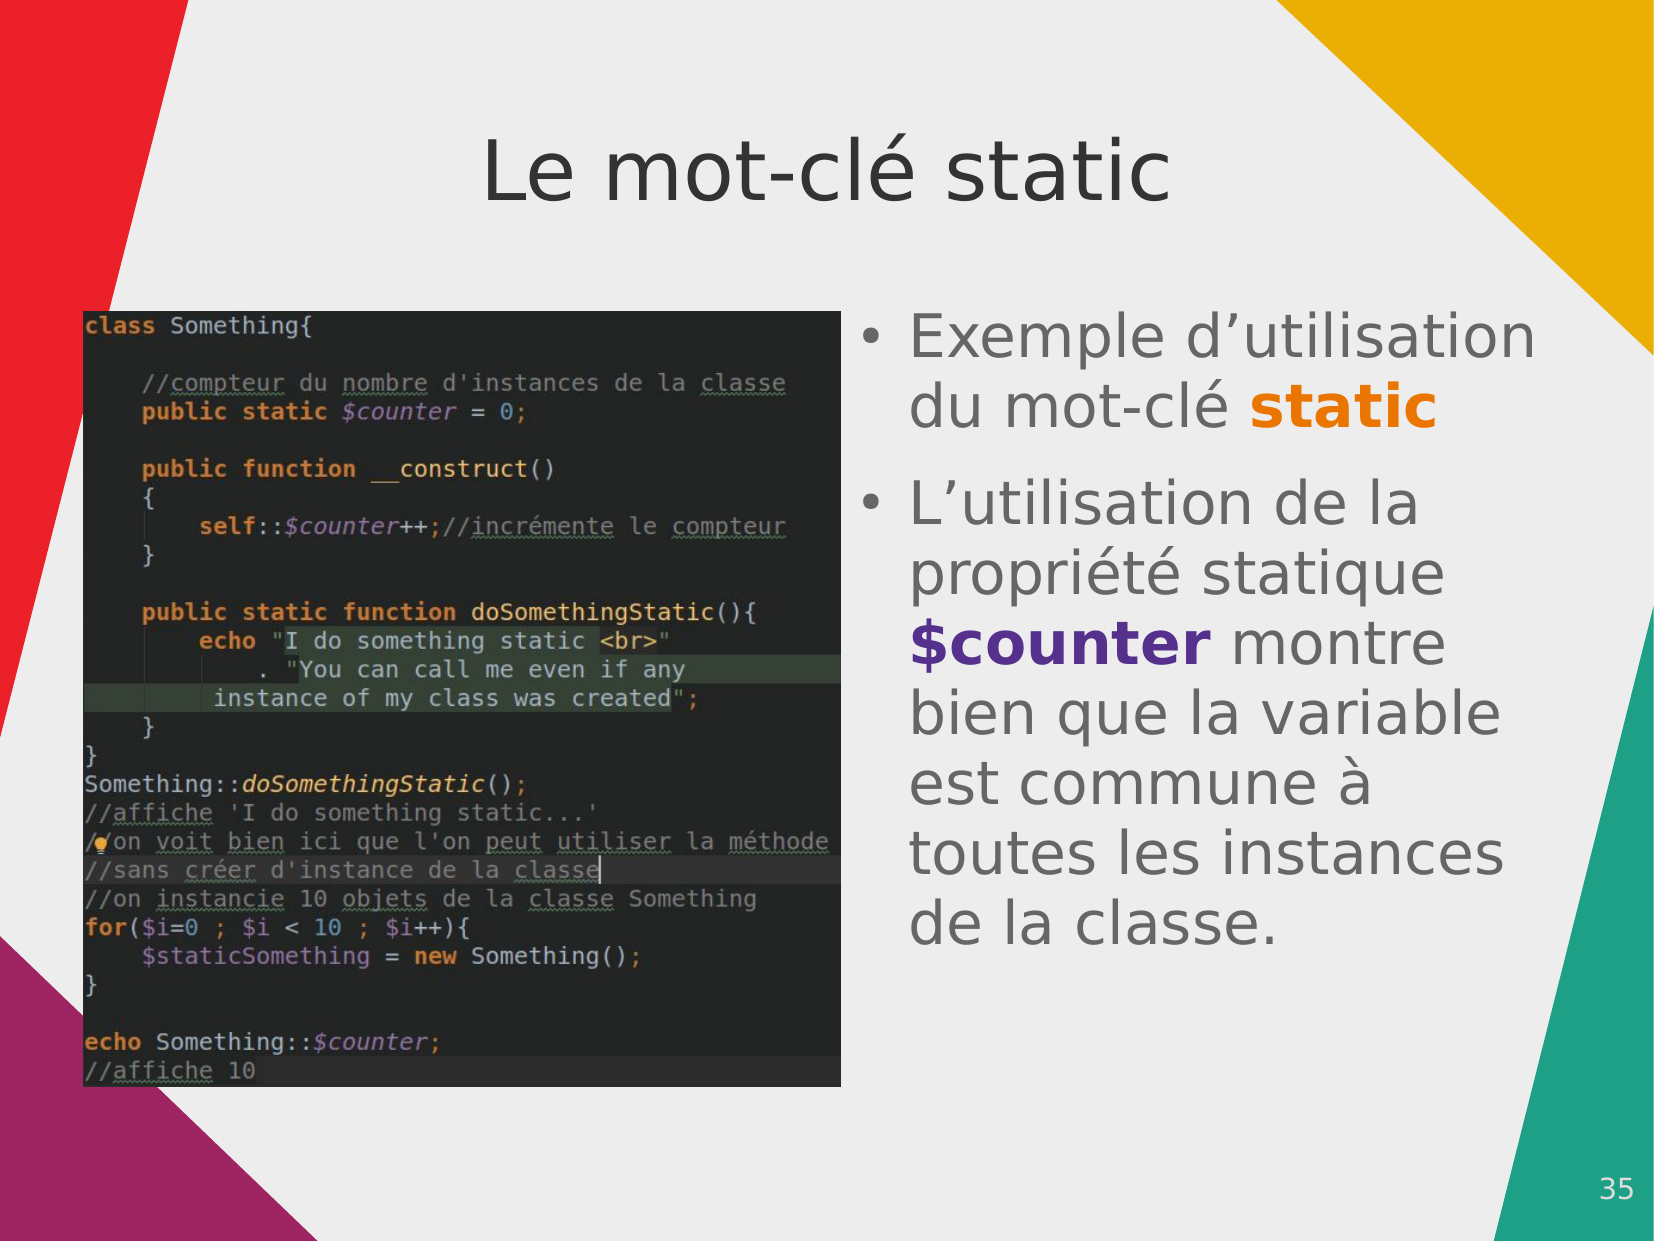

# Le mot-clé static
Exemple d’utilisation du mot-clé static
L’utilisation de la propriété statique $counter montre bien que la variable est commune à toutes les instances de la classe.
35